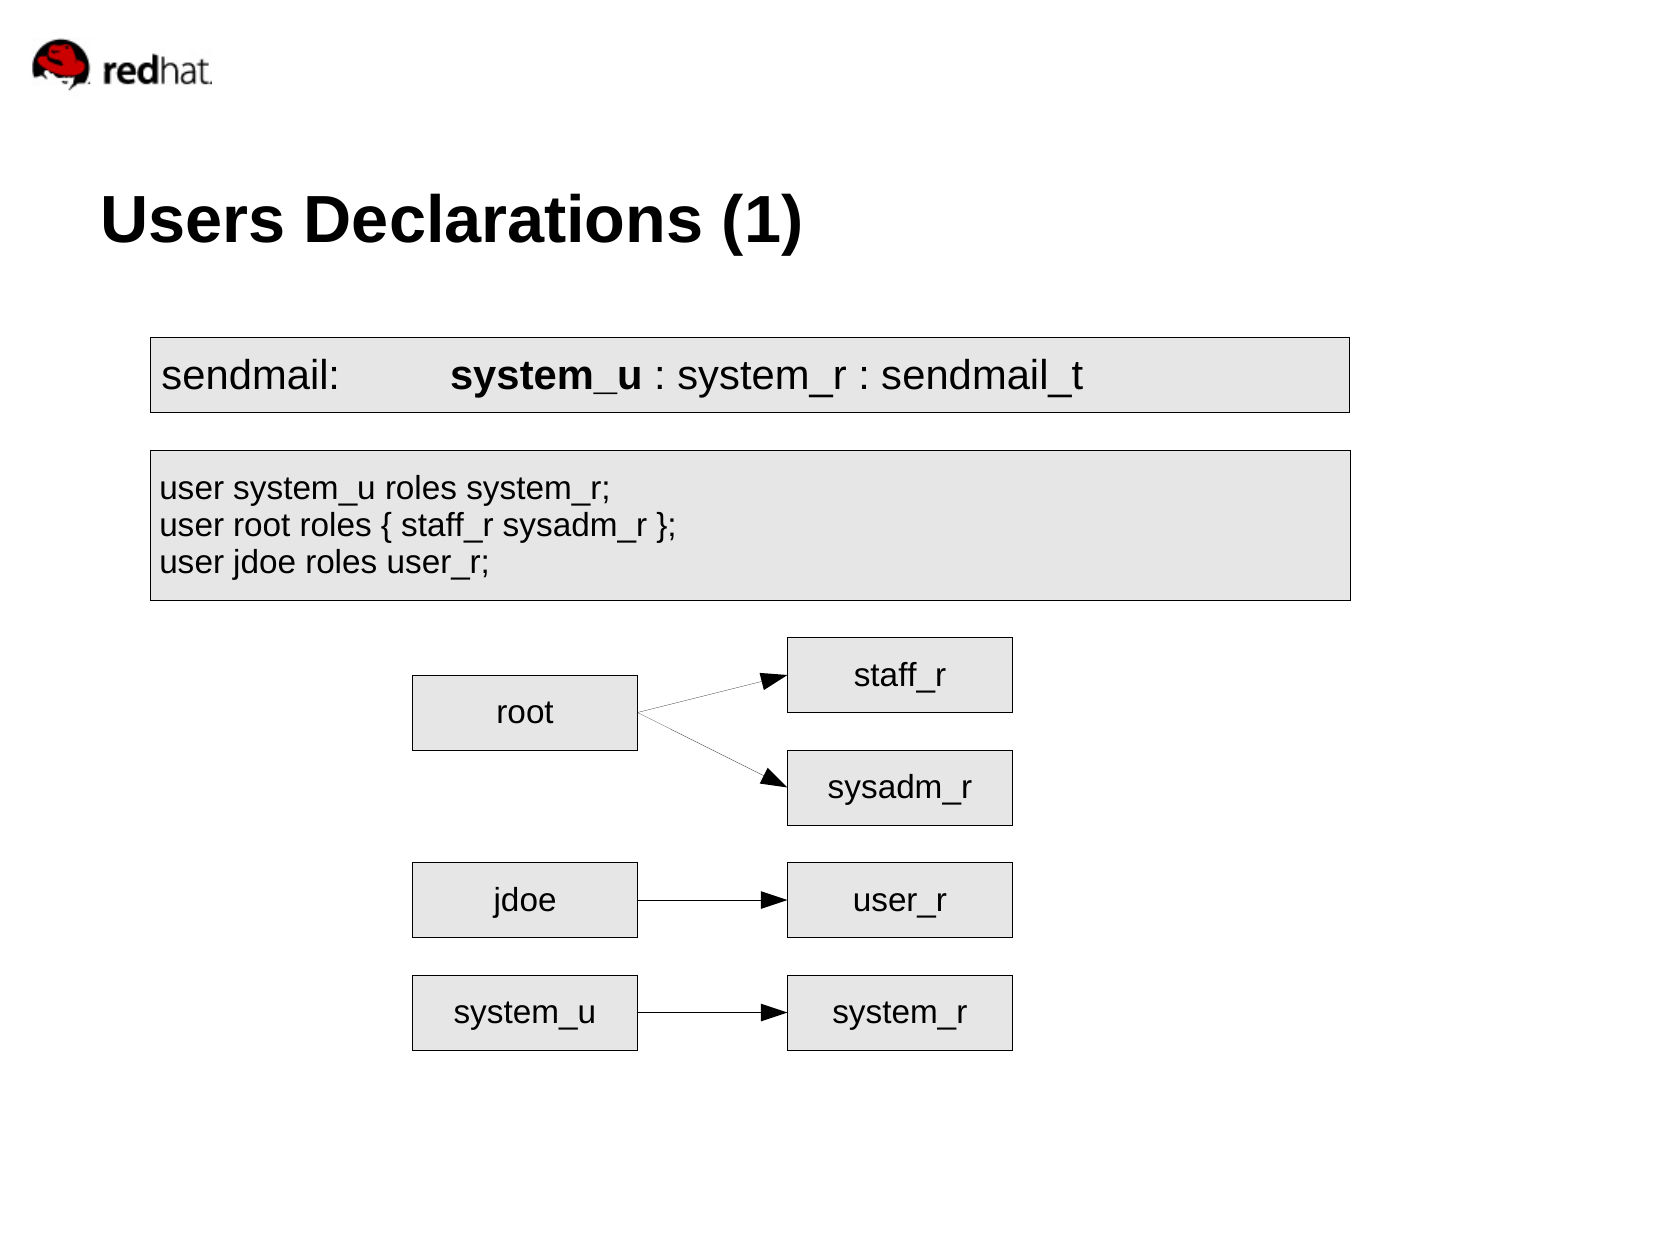

# Users Declarations (1)
 sendmail:	system_u : system_r : sendmail_t
 user system_u roles system_r;
 user root roles { staff_r sysadm_r };
 user jdoe roles user_r;
staff_r
root
sysadm_r
jdoe
user_r
system_u
system_r